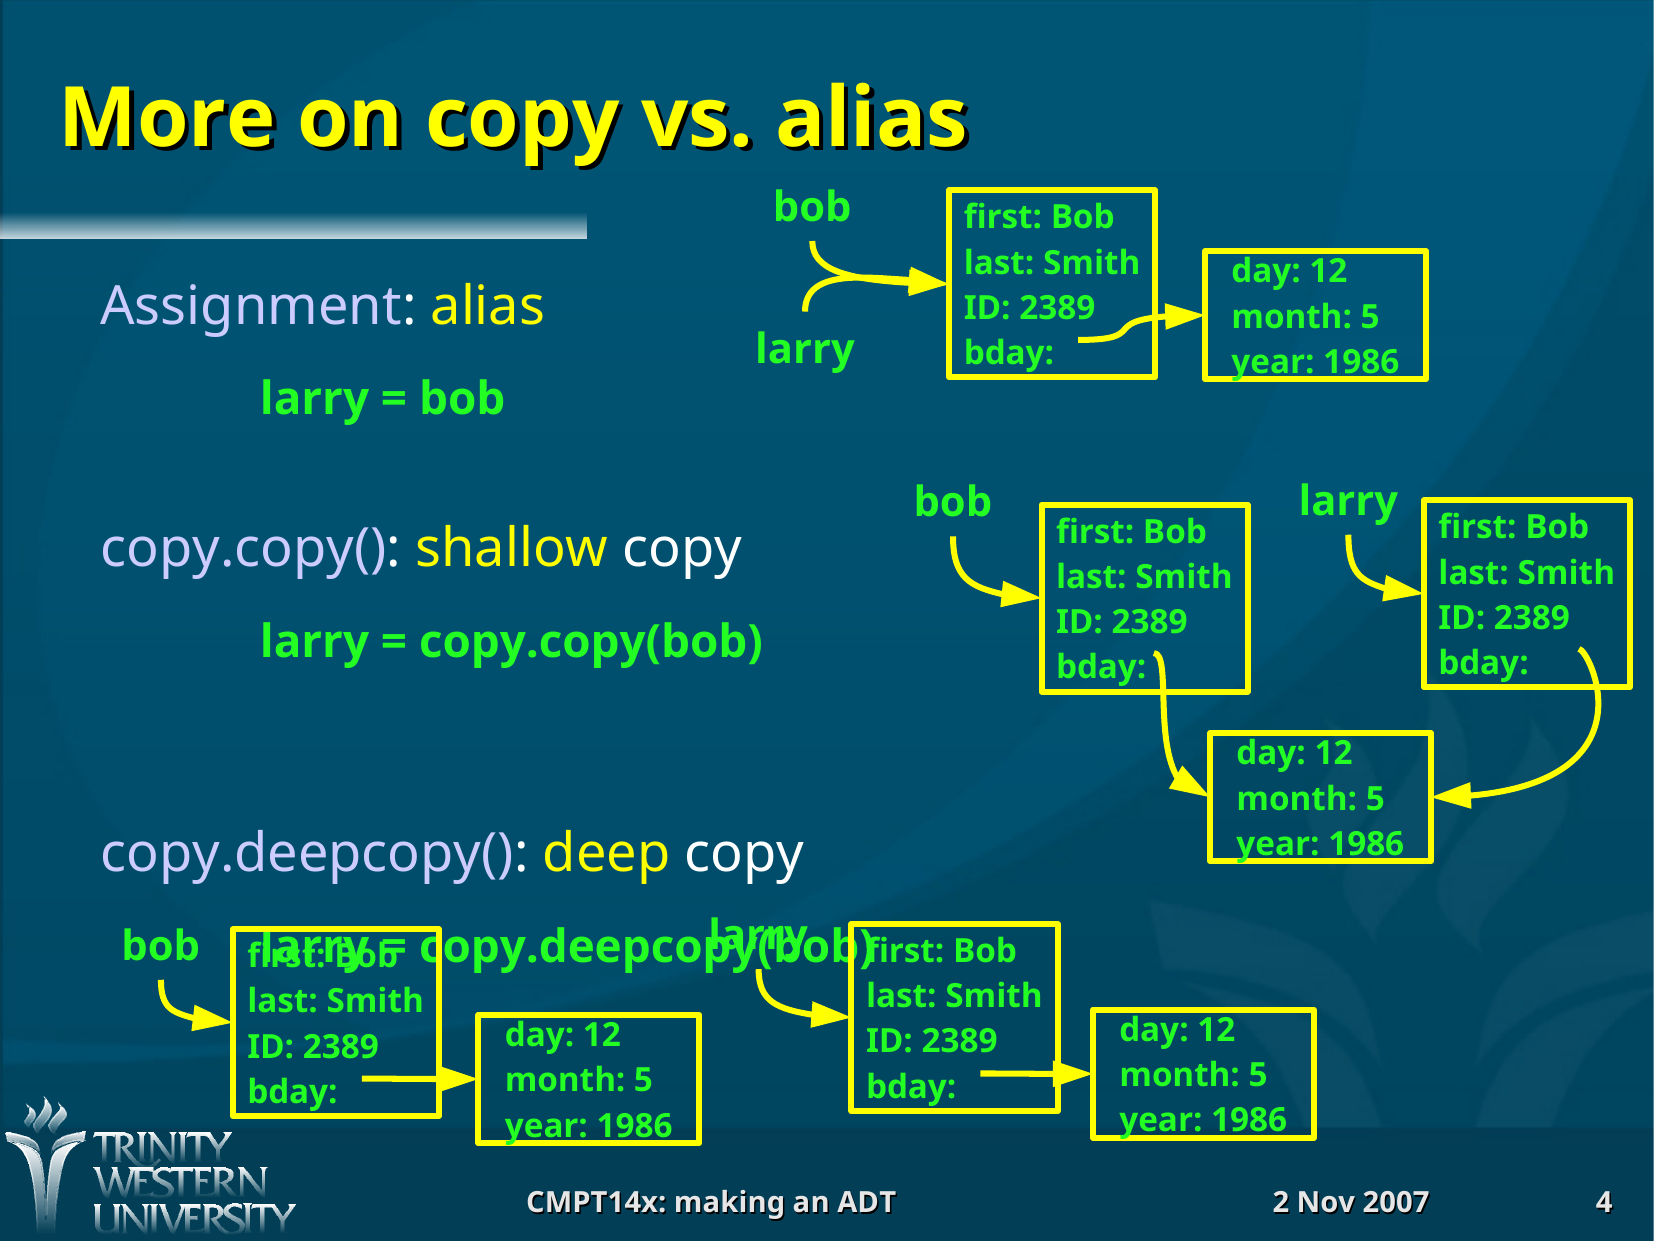

More on copy vs. alias
bob
first: Bob
last: Smith
ID: 2389
bday:
day: 12
month: 5
year: 1986
# Assignment: alias
larry = bob
copy.copy(): shallow copy
larry = copy.copy(bob)
copy.deepcopy(): deep copy
larry = copy.deepcopy(bob)
larry
larry
bob
first: Bob
last: Smith
ID: 2389
bday:
first: Bob
last: Smith
ID: 2389
bday:
day: 12
month: 5
year: 1986
larry
bob
first: Bob
last: Smith
ID: 2389
bday:
first: Bob
last: Smith
ID: 2389
bday:
day: 12
month: 5
year: 1986
day: 12
month: 5
year: 1986
CMPT14x: making an ADT
2 Nov 2007
4